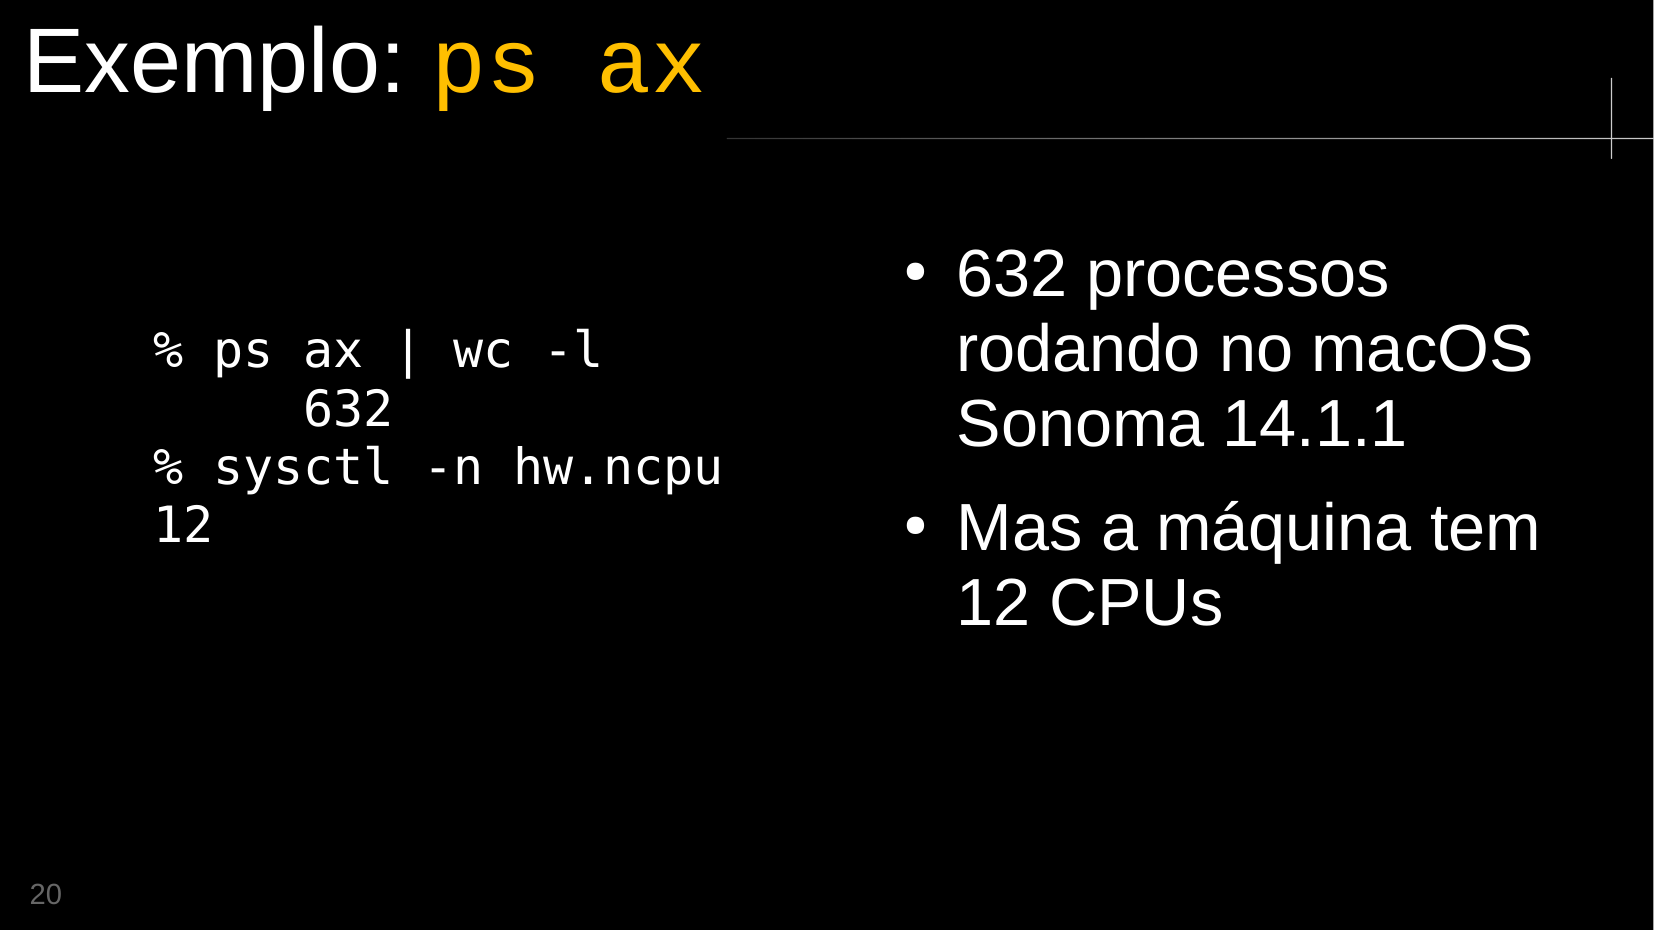

# Exemplo: ps ax
632 processos rodando no macOS Sonoma 14.1.1
Mas a máquina tem 12 CPUs
% ps ax | wc -l
 632
% sysctl -n hw.ncpu
12
20